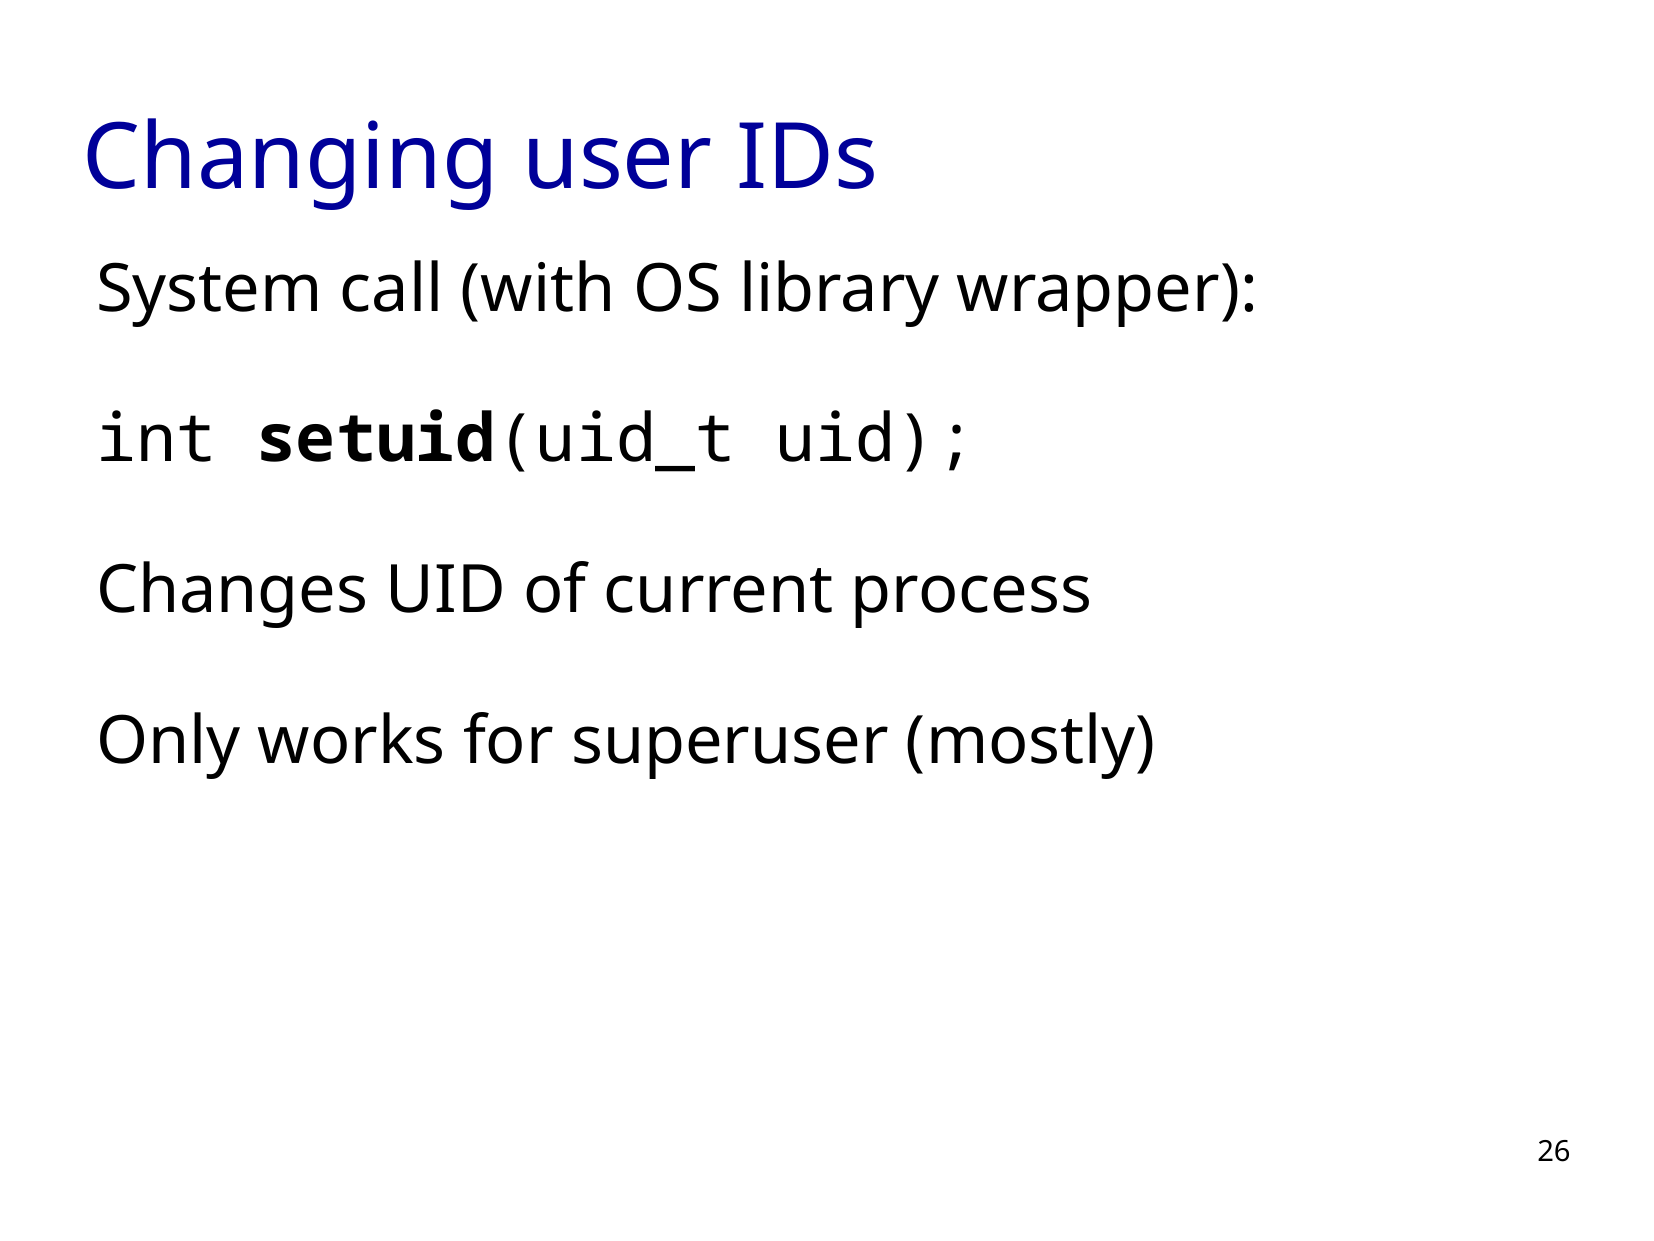

# Changing user IDs
System call (with OS library wrapper):
int setuid(uid_t uid);
Changes UID of current process
Only works for superuser (mostly)
26